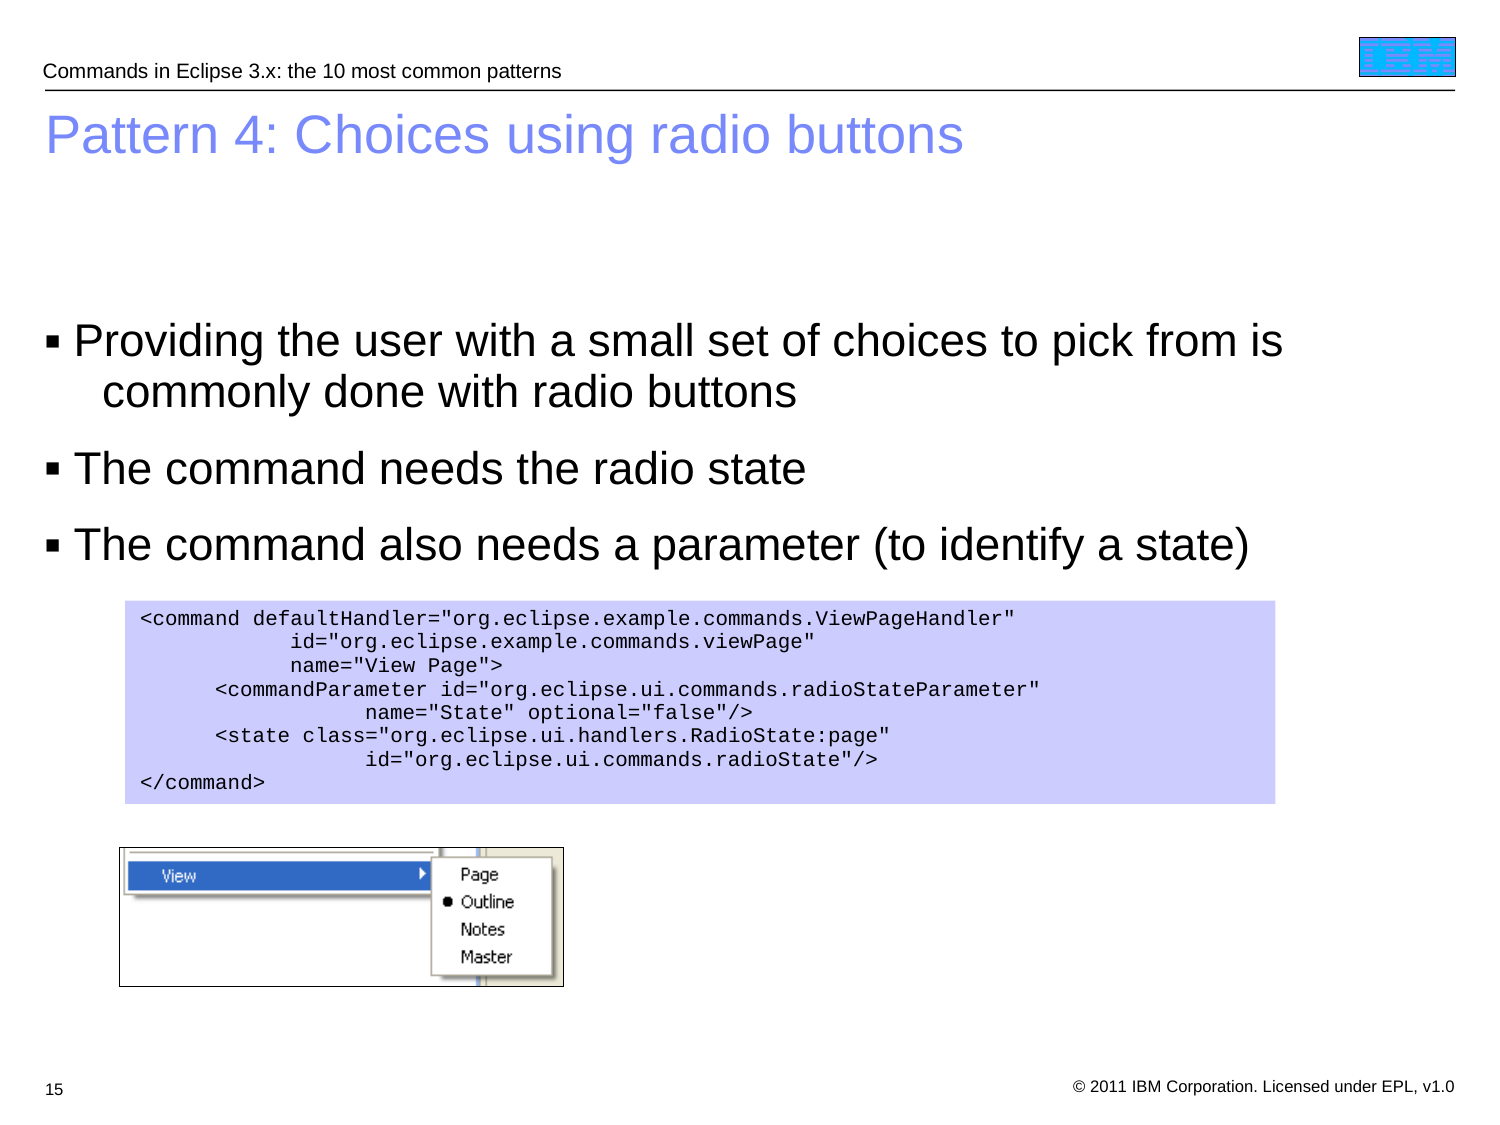

Commands in Eclipse 3.x: the 10 most common patterns
# Pattern 4: Choices using radio buttons
Providing the user with a small set of choices to pick from is commonly done with radio buttons
The command needs the radio state
The command also needs a parameter (to identify a state)
<command defaultHandler="org.eclipse.example.commands.ViewPageHandler"
		id="org.eclipse.example.commands.viewPage"
		name="View Page">
	<commandParameter id="org.eclipse.ui.commands.radioStateParameter"
			name="State" optional="false"/>
	<state class="org.eclipse.ui.handlers.RadioState:page"
			id="org.eclipse.ui.commands.radioState"/>
</command>
15